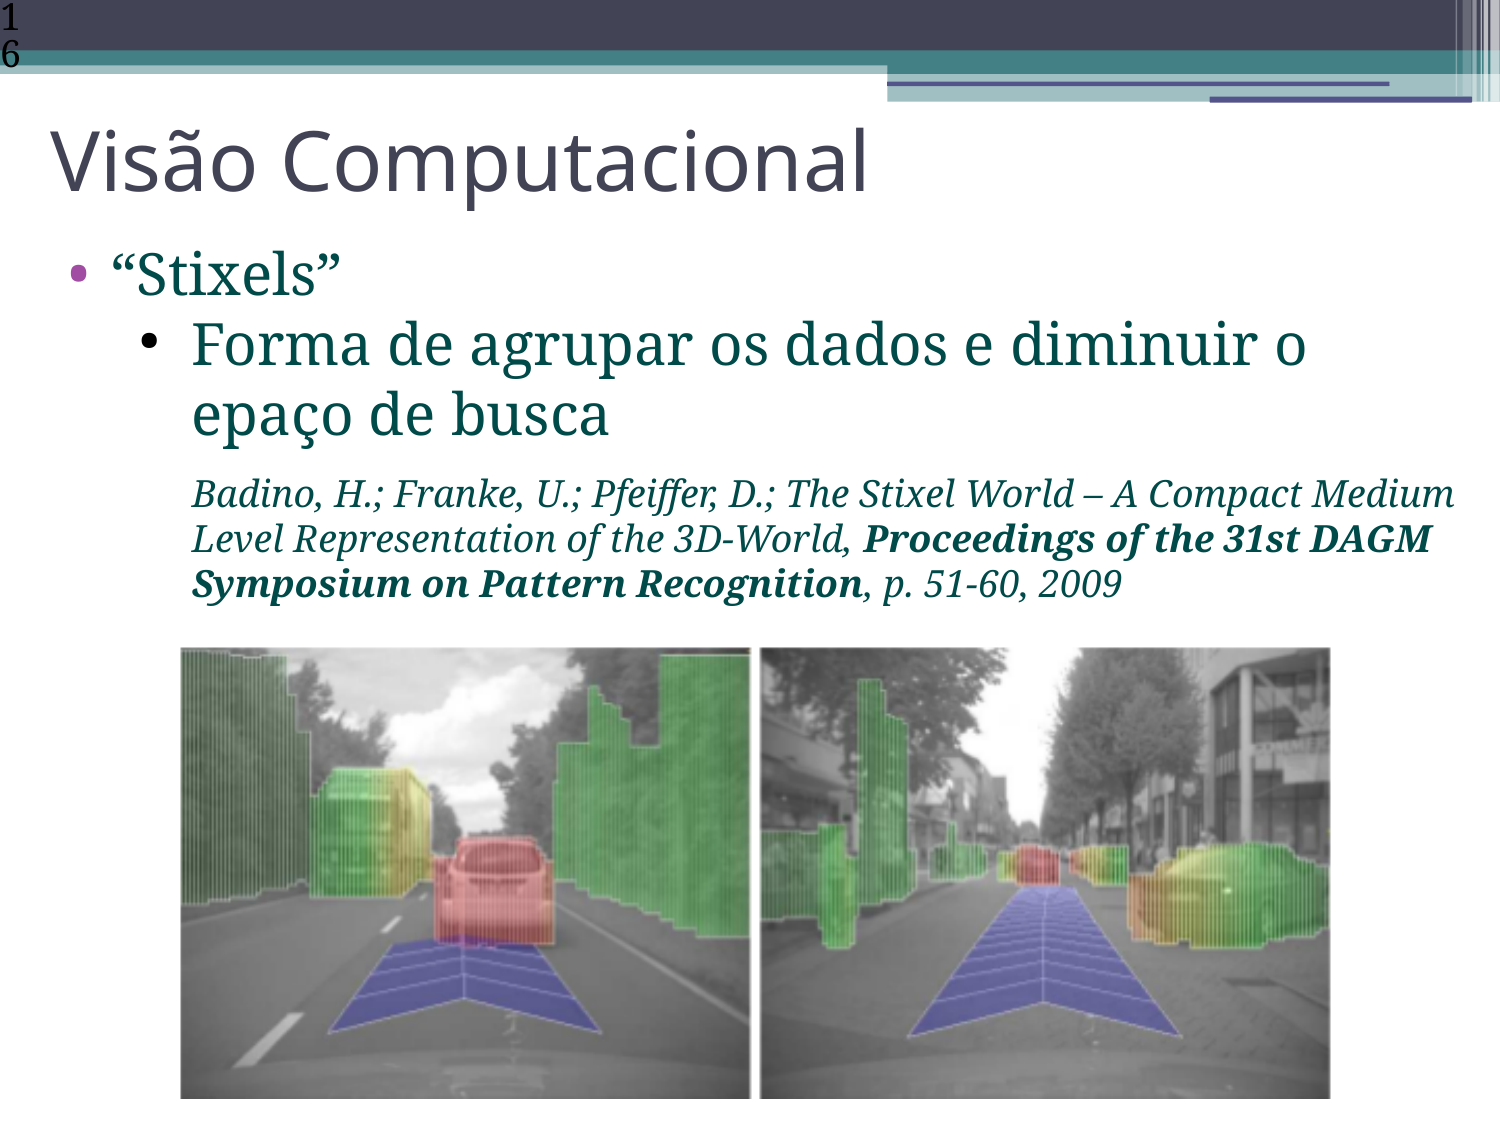

# Visão Computacional
“Stixels”
Forma de agrupar os dados e diminuir o epaço de busca
Badino, H.; Franke, U.; Pfeiffer, D.; The Stixel World – A Compact Medium Level Representation of the 3D-World, Proceedings of the 31st DAGM Symposium on Pattern Recognition, p. 51-60, 2009